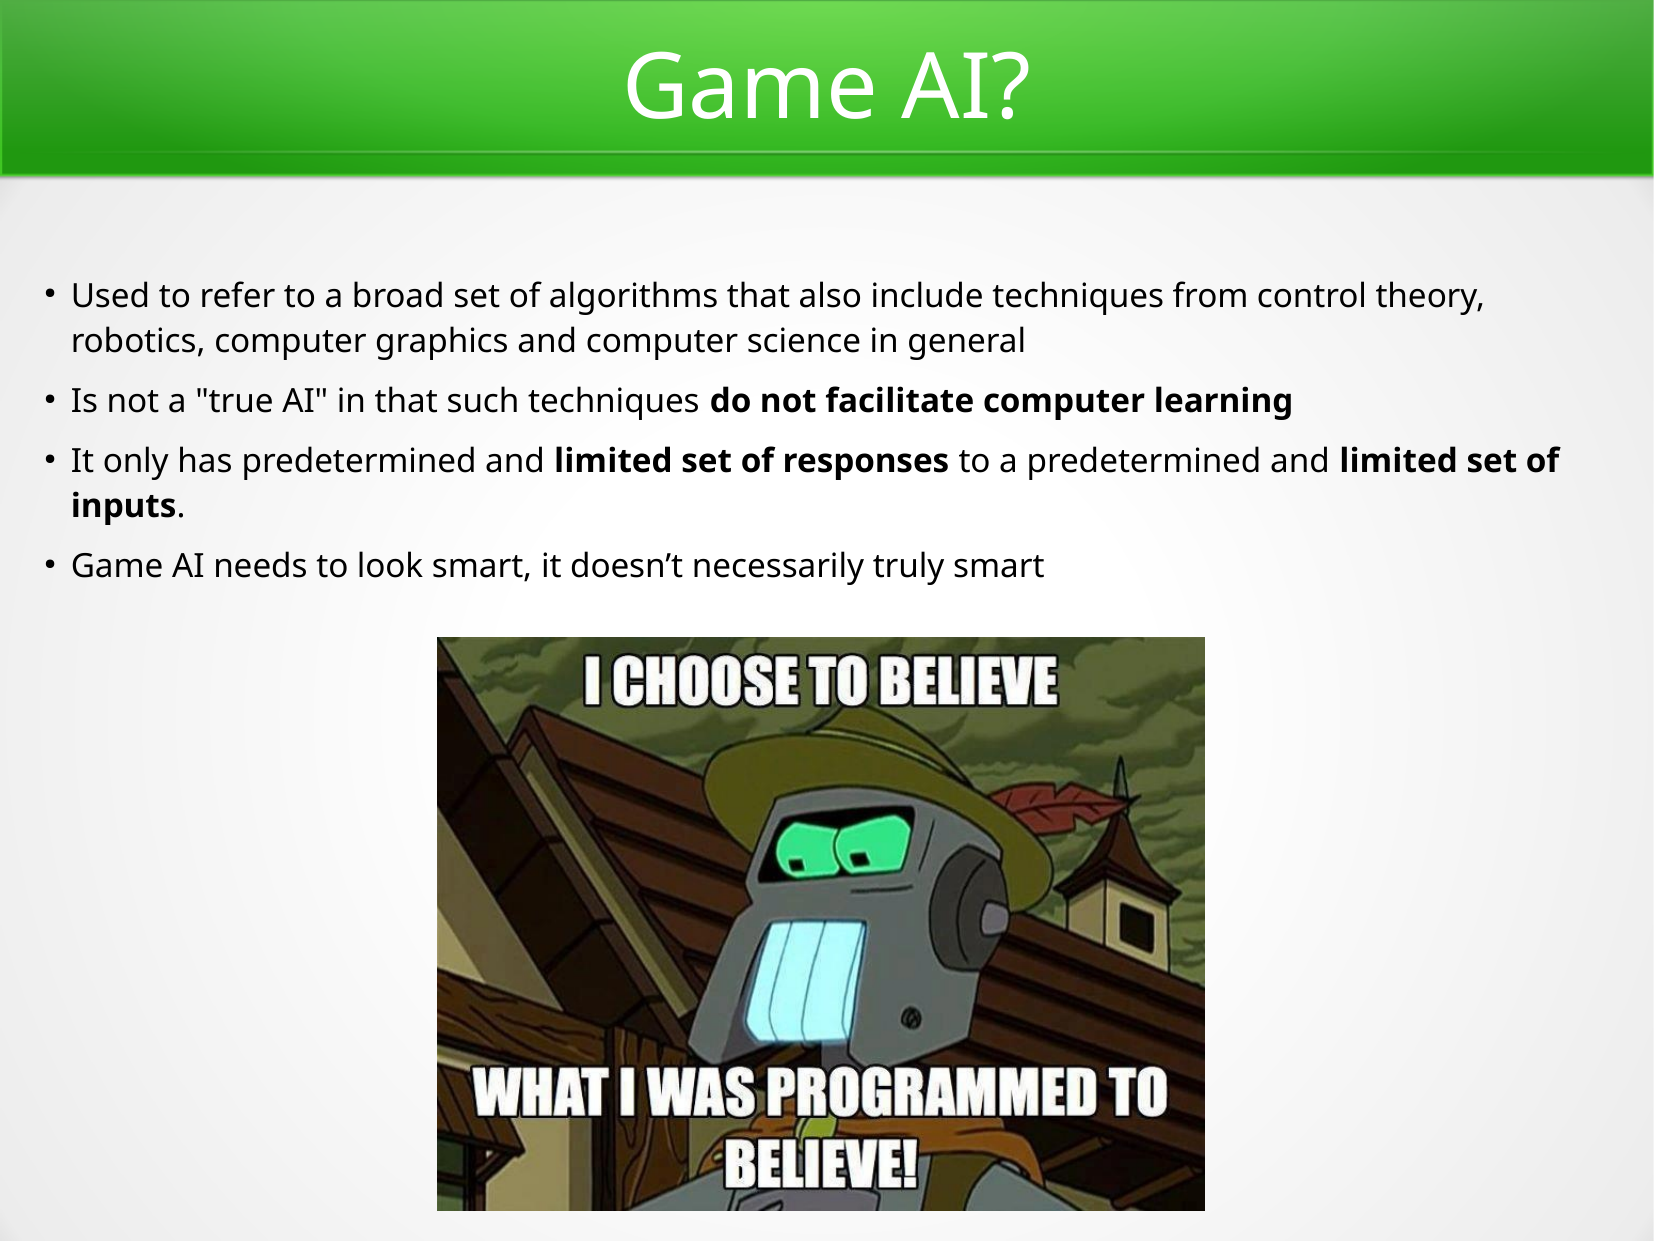

# Game AI?
Used to refer to a broad set of algorithms that also include techniques from control theory, robotics, computer graphics and computer science in general
Is not a "true AI" in that such techniques do not facilitate computer learning
It only has predetermined and limited set of responses to a predetermined and limited set of inputs.
Game AI needs to look smart, it doesn’t necessarily truly smart